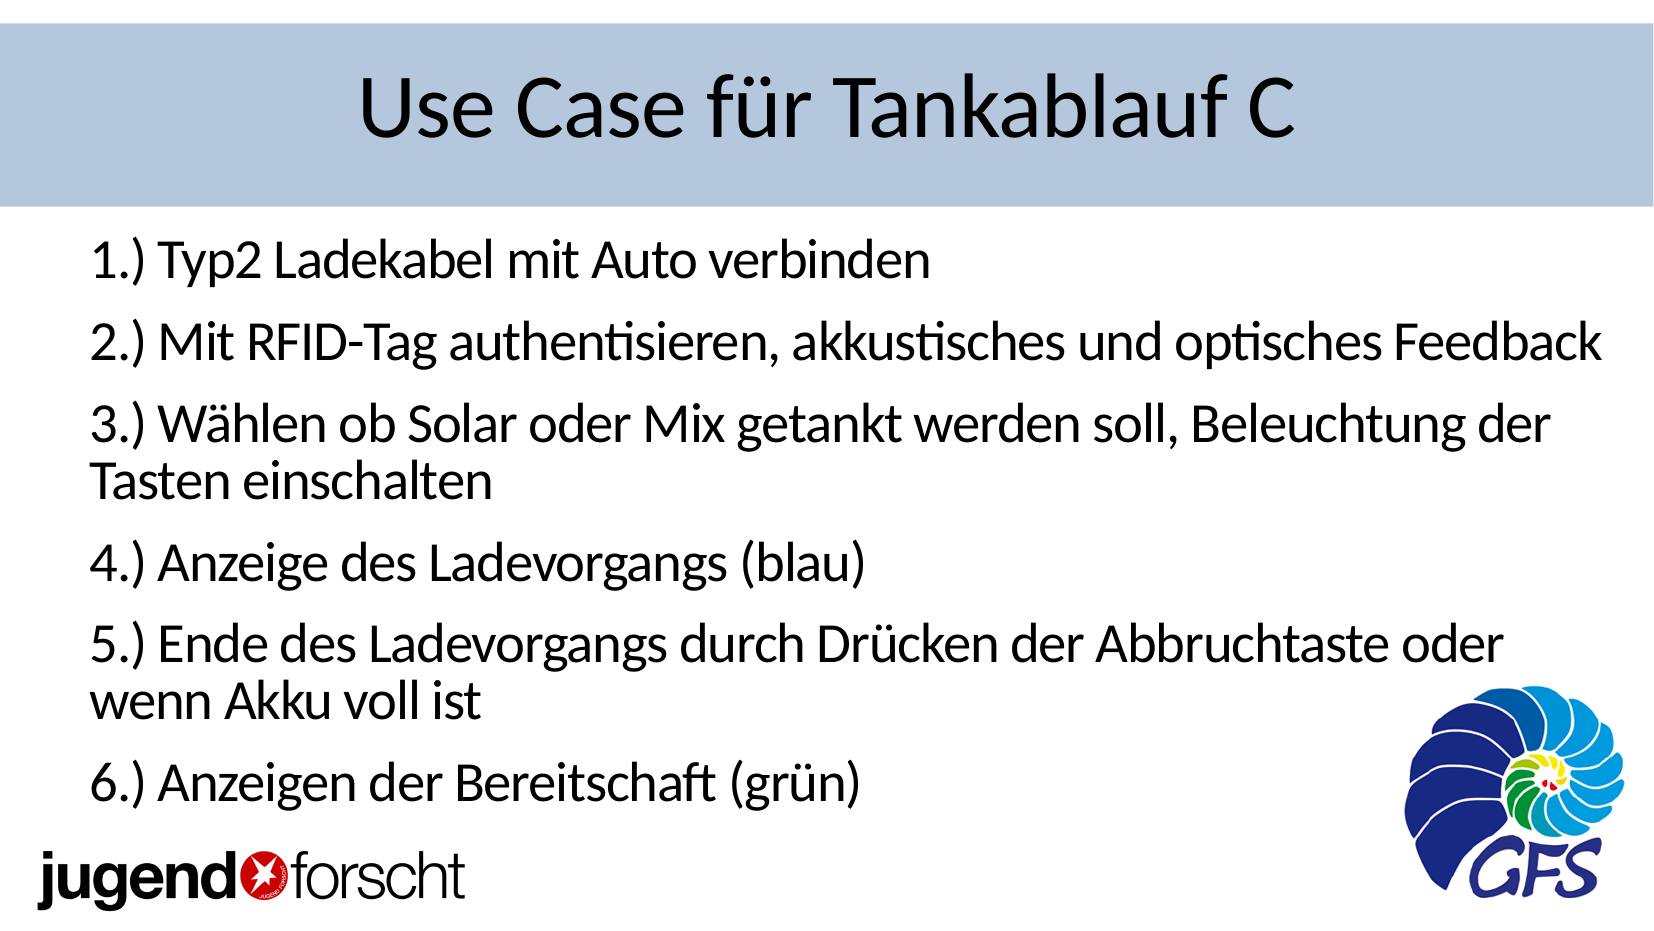

# Use Case für Tankablauf C
1.) Typ2 Ladekabel mit Auto verbinden
2.) Mit RFID-Tag authentisieren, akkustisches und optisches Feedback
3.) Wählen ob Solar oder Mix getankt werden soll, Beleuchtung der Tasten einschalten
4.) Anzeige des Ladevorgangs (blau)
5.) Ende des Ladevorgangs durch Drücken der Abbruchtaste oder wenn Akku voll ist
6.) Anzeigen der Bereitschaft (grün)